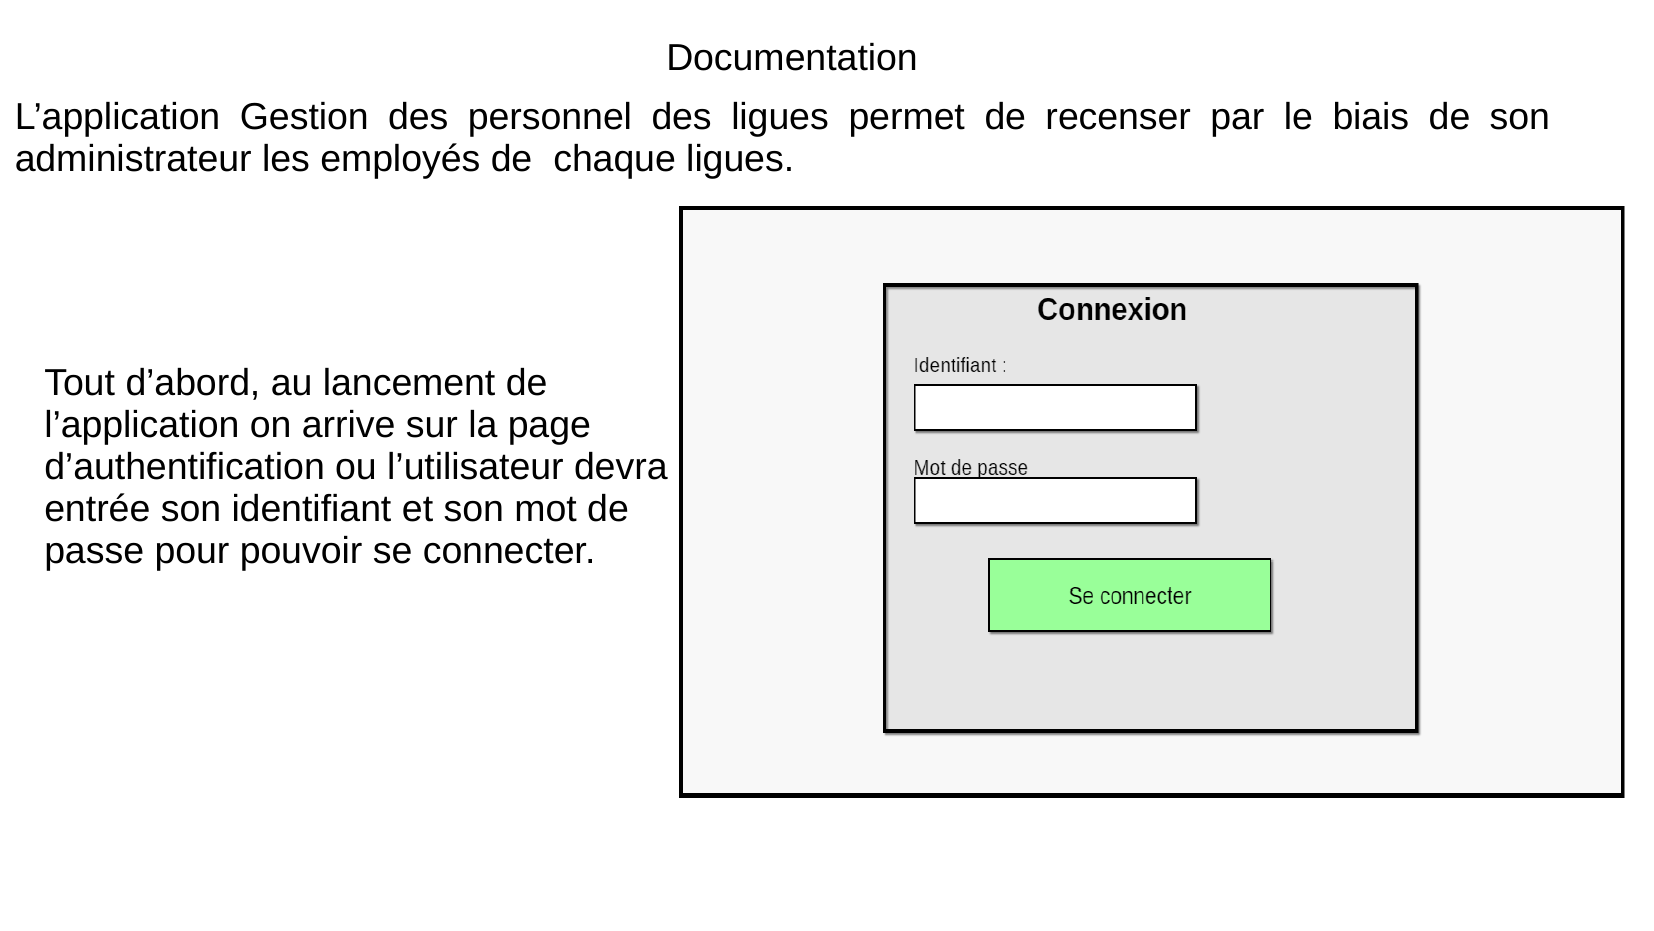

Documentation
L’application Gestion des personnel des ligues permet de recenser par le biais de son administrateur les employés de chaque ligues.
Tout d’abord, au lancement de l’application on arrive sur la page d’authentification ou l’utilisateur devra entrée son identifiant et son mot de passe pour pouvoir se connecter.